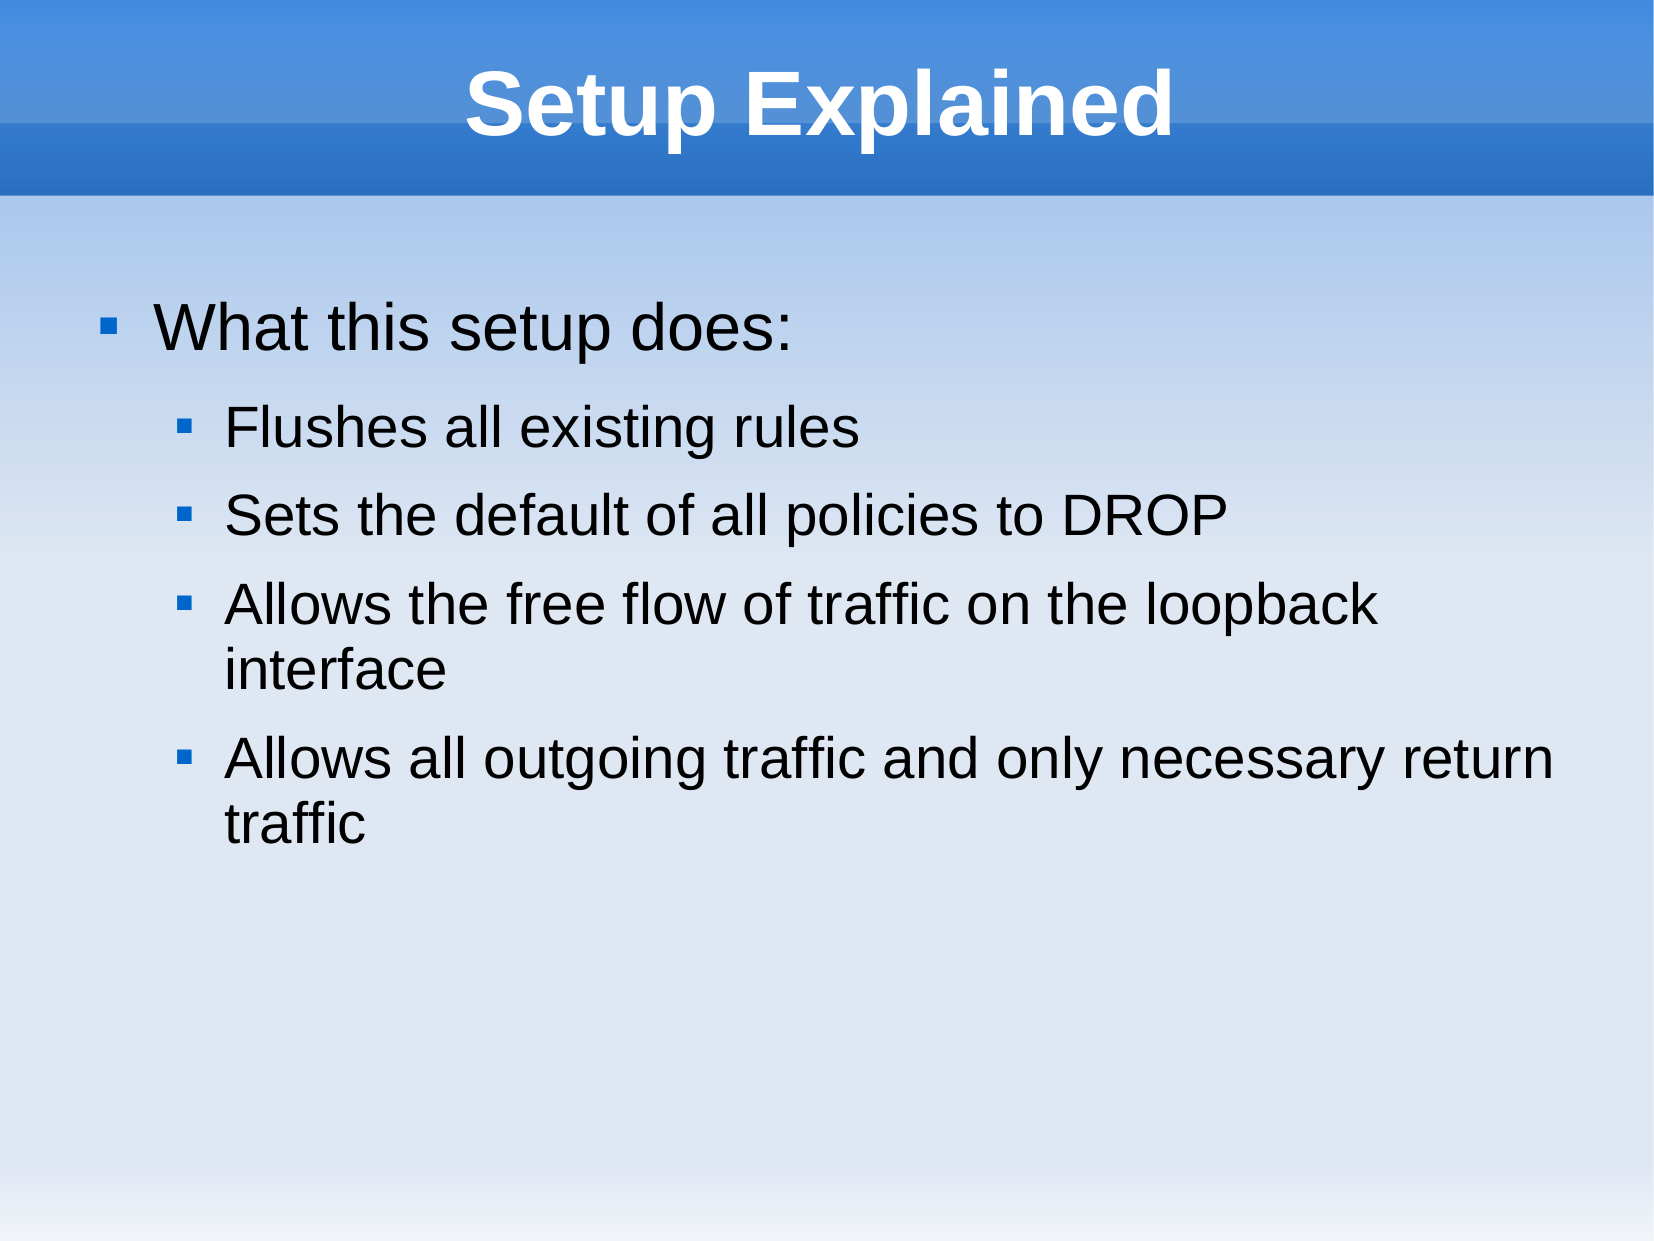

# Setup Explained
What this setup does:
Flushes all existing rules
Sets the default of all policies to DROP
Allows the free flow of traffic on the loopback interface
Allows all outgoing traffic and only necessary return traffic